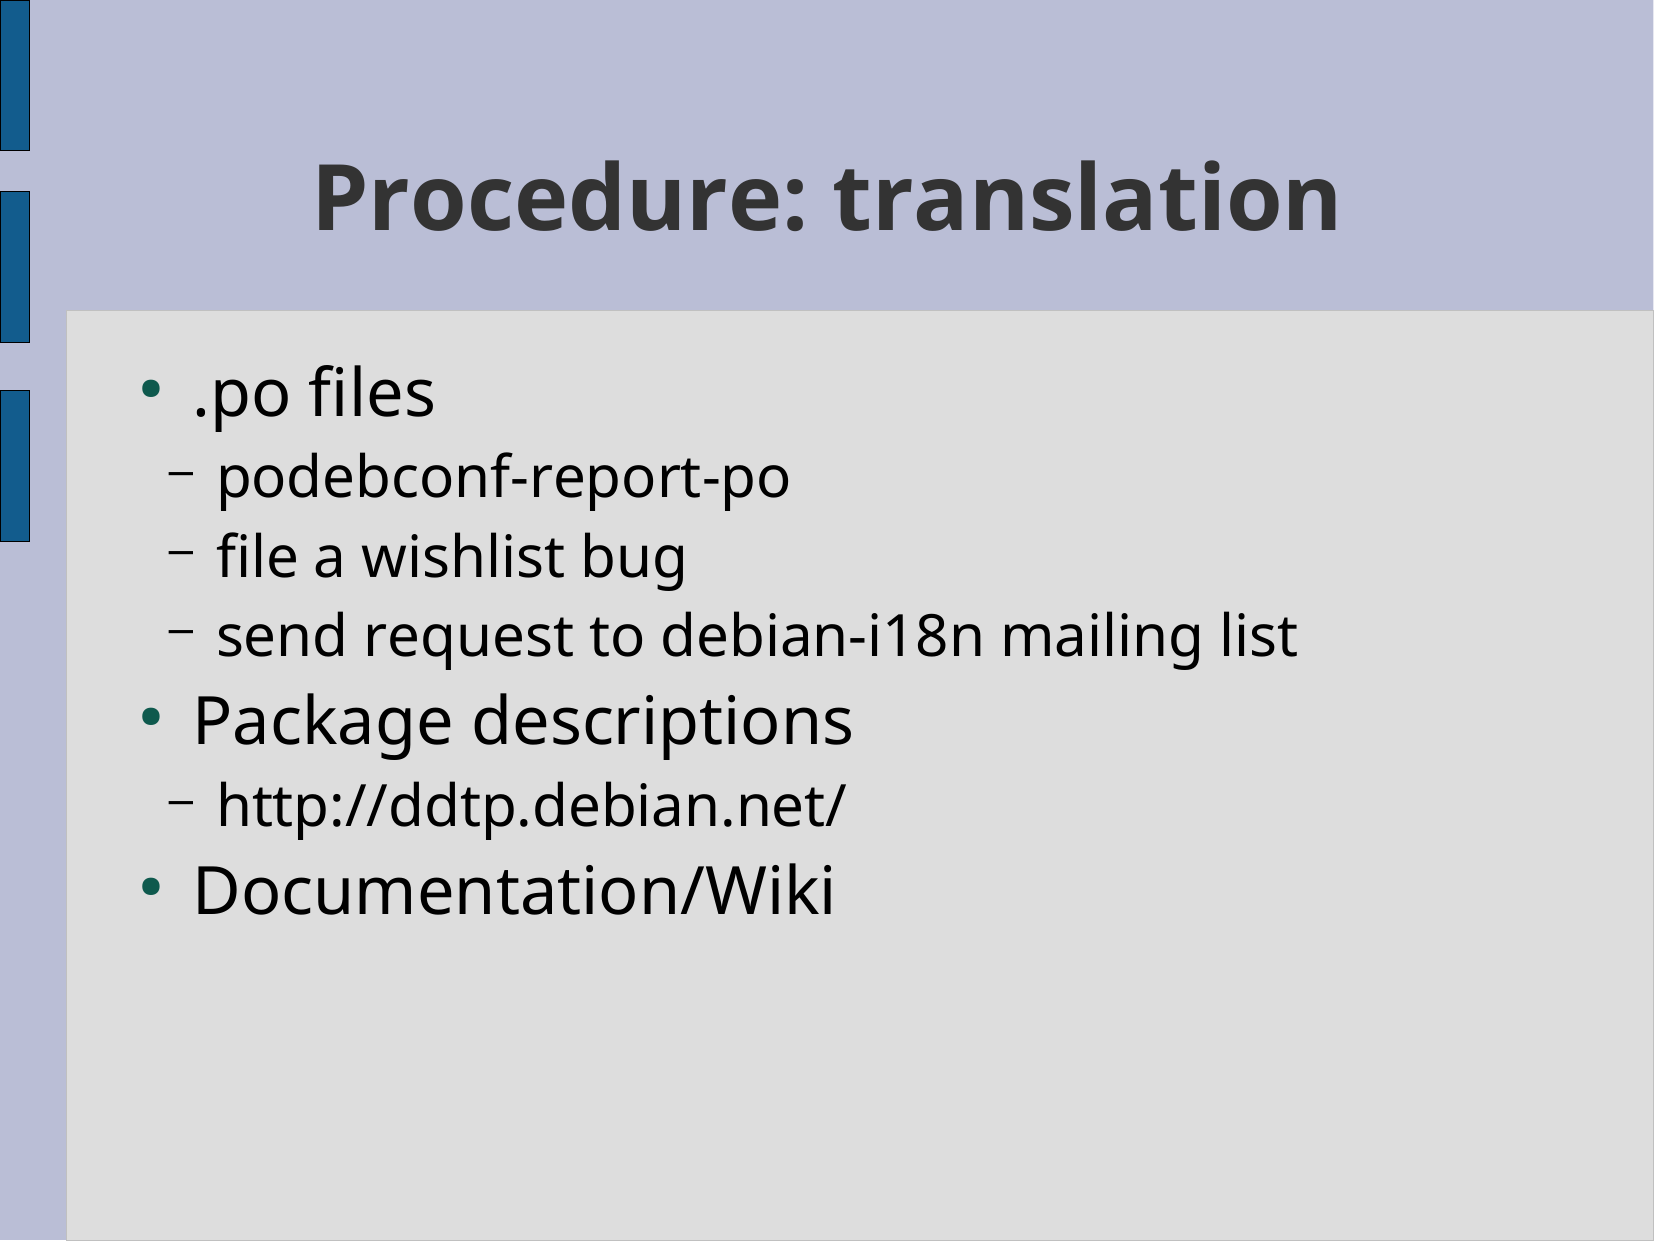

# Procedure: translation
.po files
podebconf-report-po
file a wishlist bug
send request to debian-i18n mailing list
Package descriptions
http://ddtp.debian.net/
Documentation/Wiki